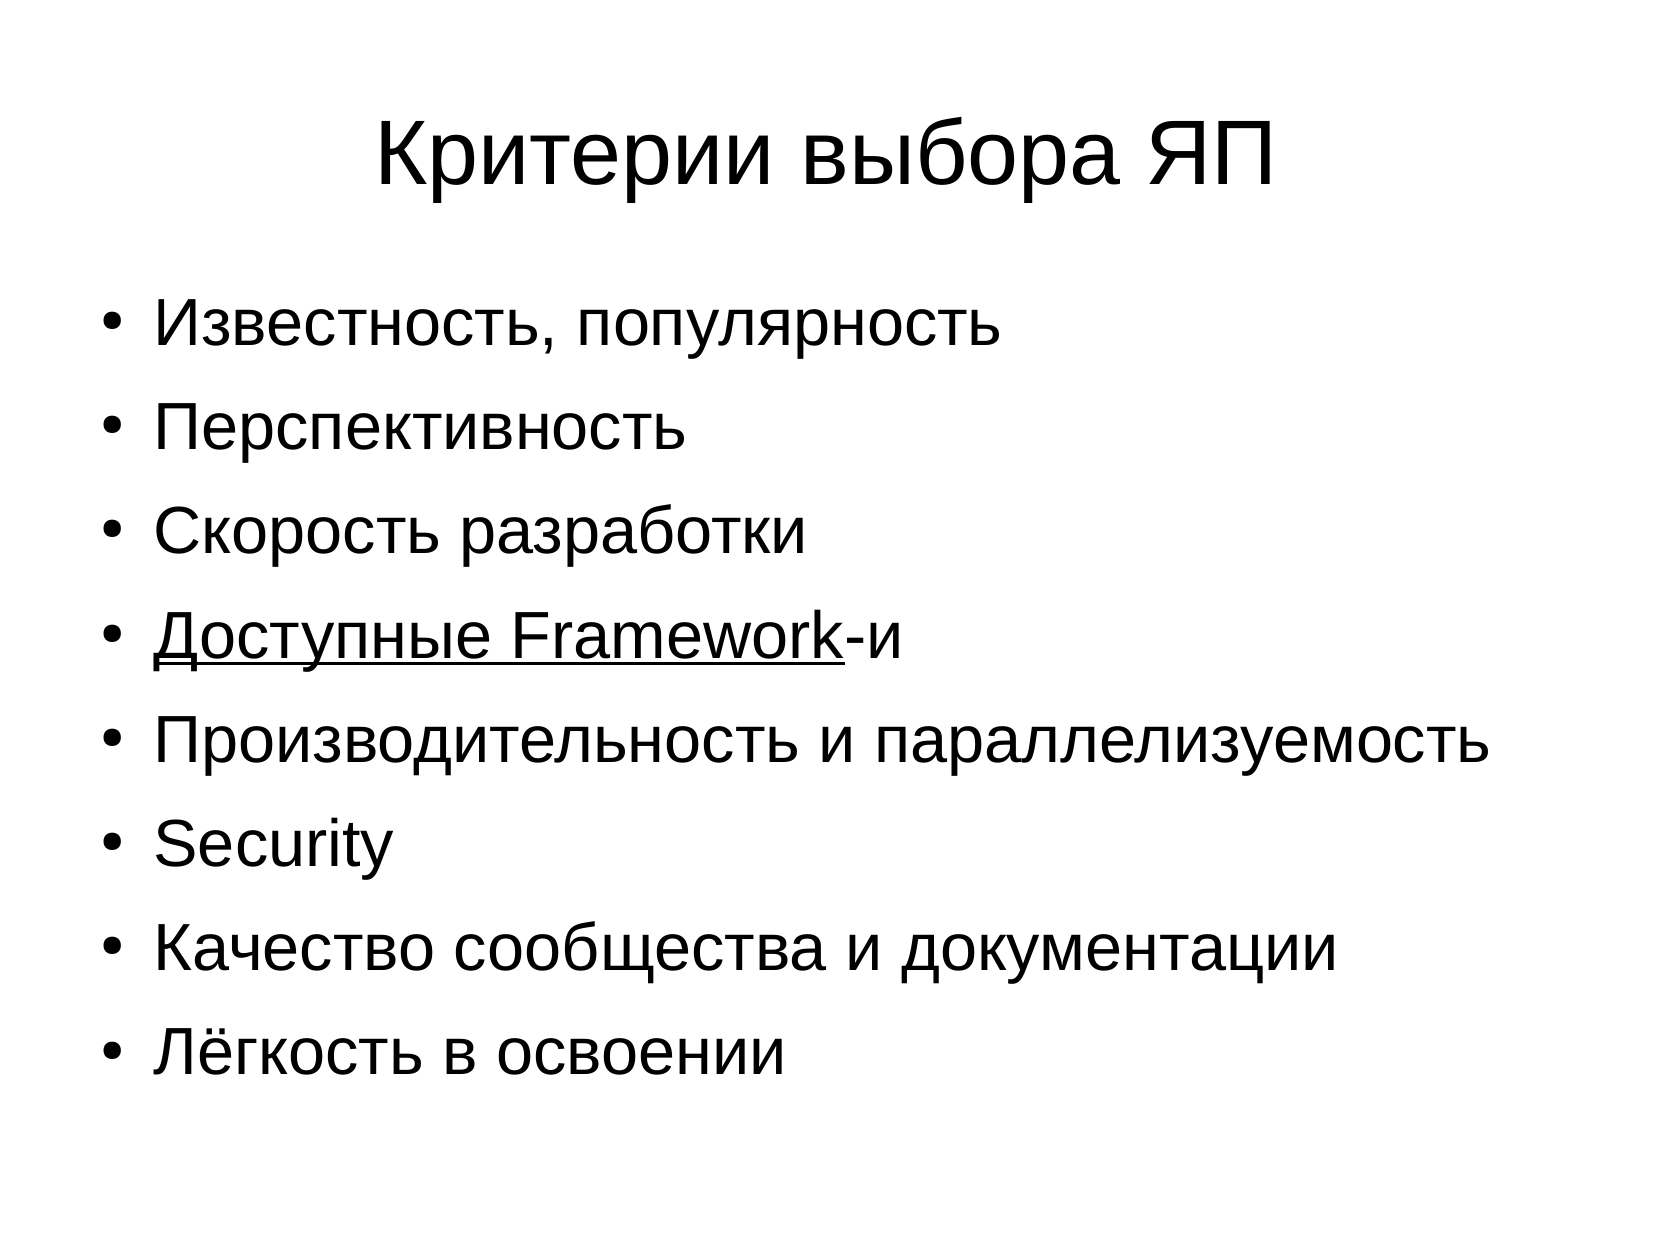

# Критерии выбора ЯП
Известность, популярность
Перспективность
Скорость разработки
Доступные Framework-и
Производительность и параллелизуемость
Security
Качество сообщества и документации
Лёгкость в освоении